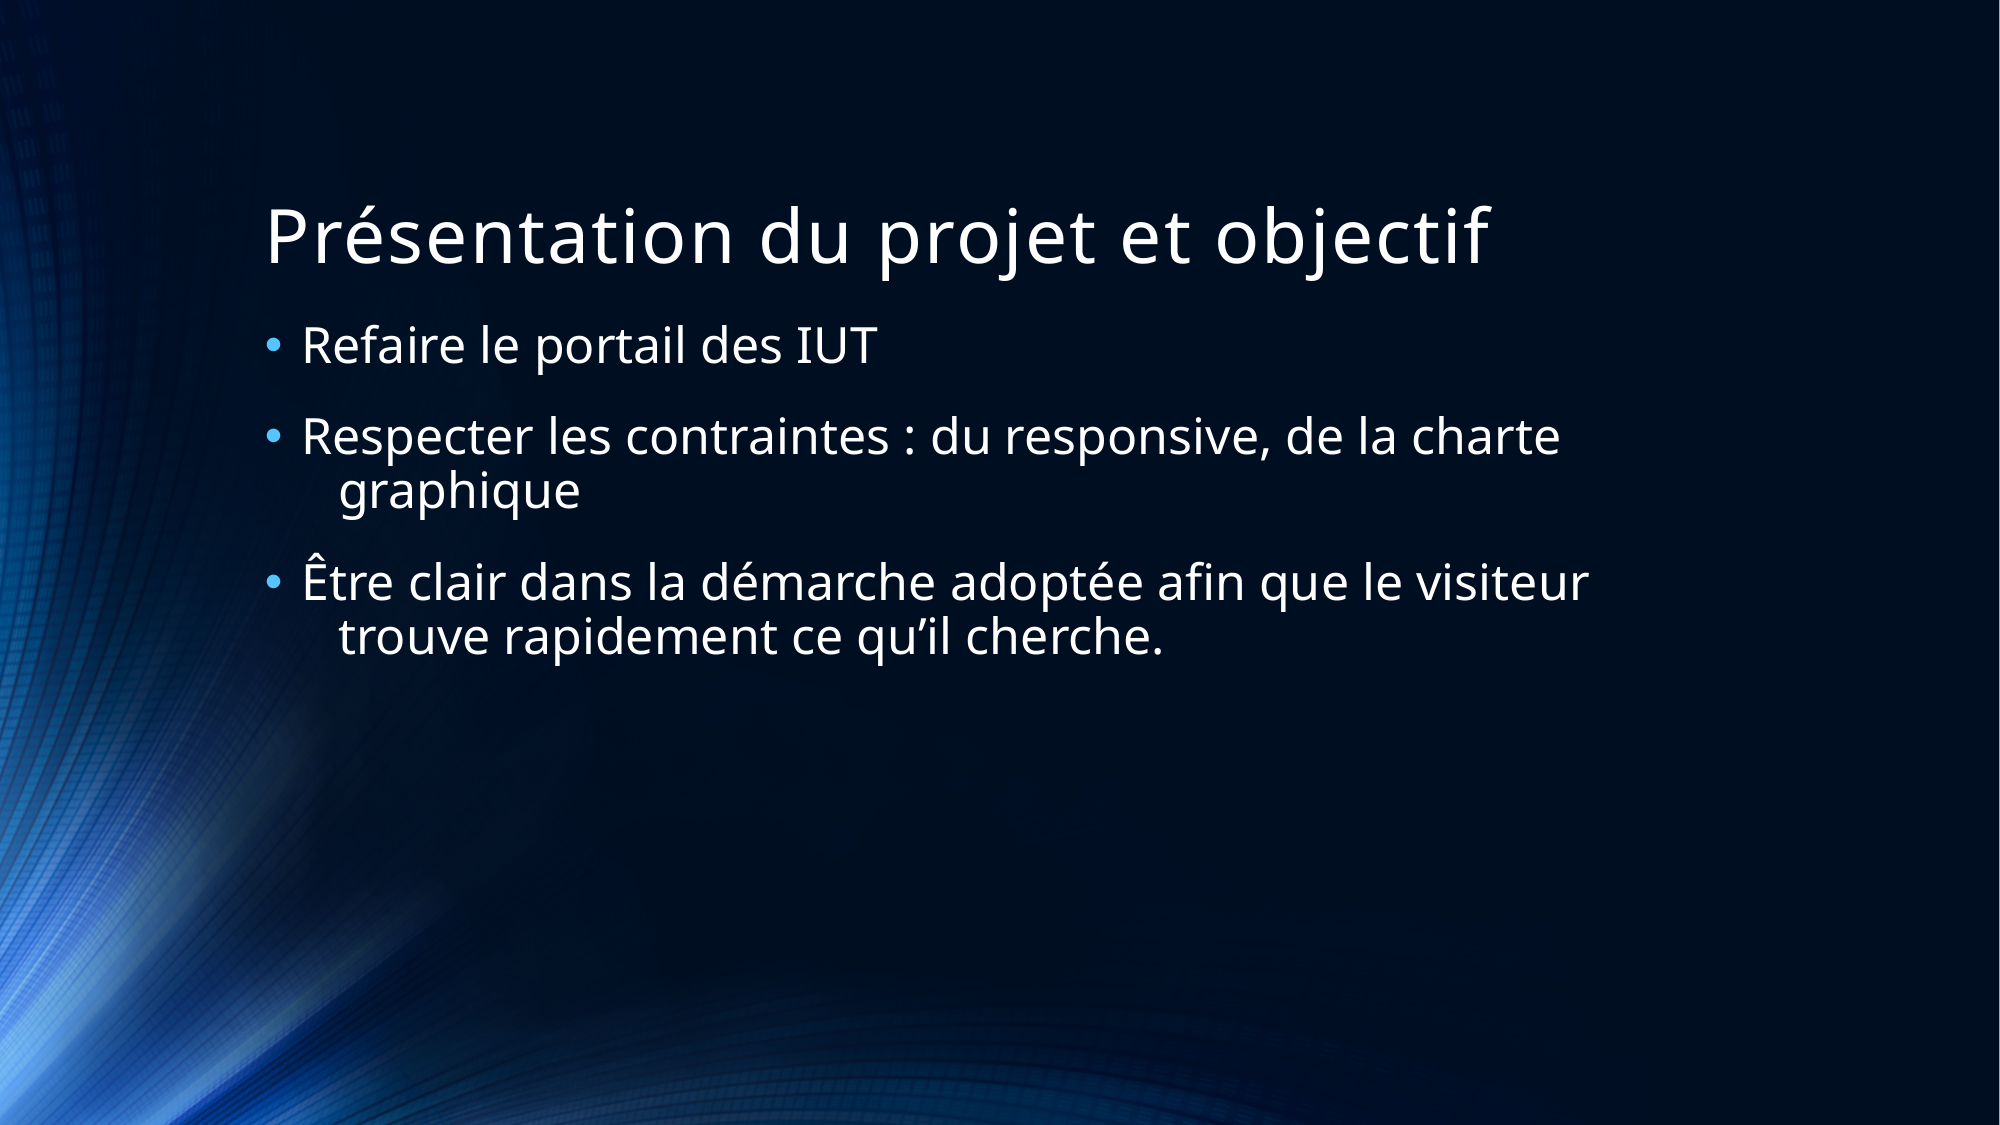

# Présentation du projet et objectif
Refaire le portail des IUT
Respecter les contraintes : du responsive, de la charte graphique
Être clair dans la démarche adoptée afin que le visiteur trouve rapidement ce qu’il cherche.